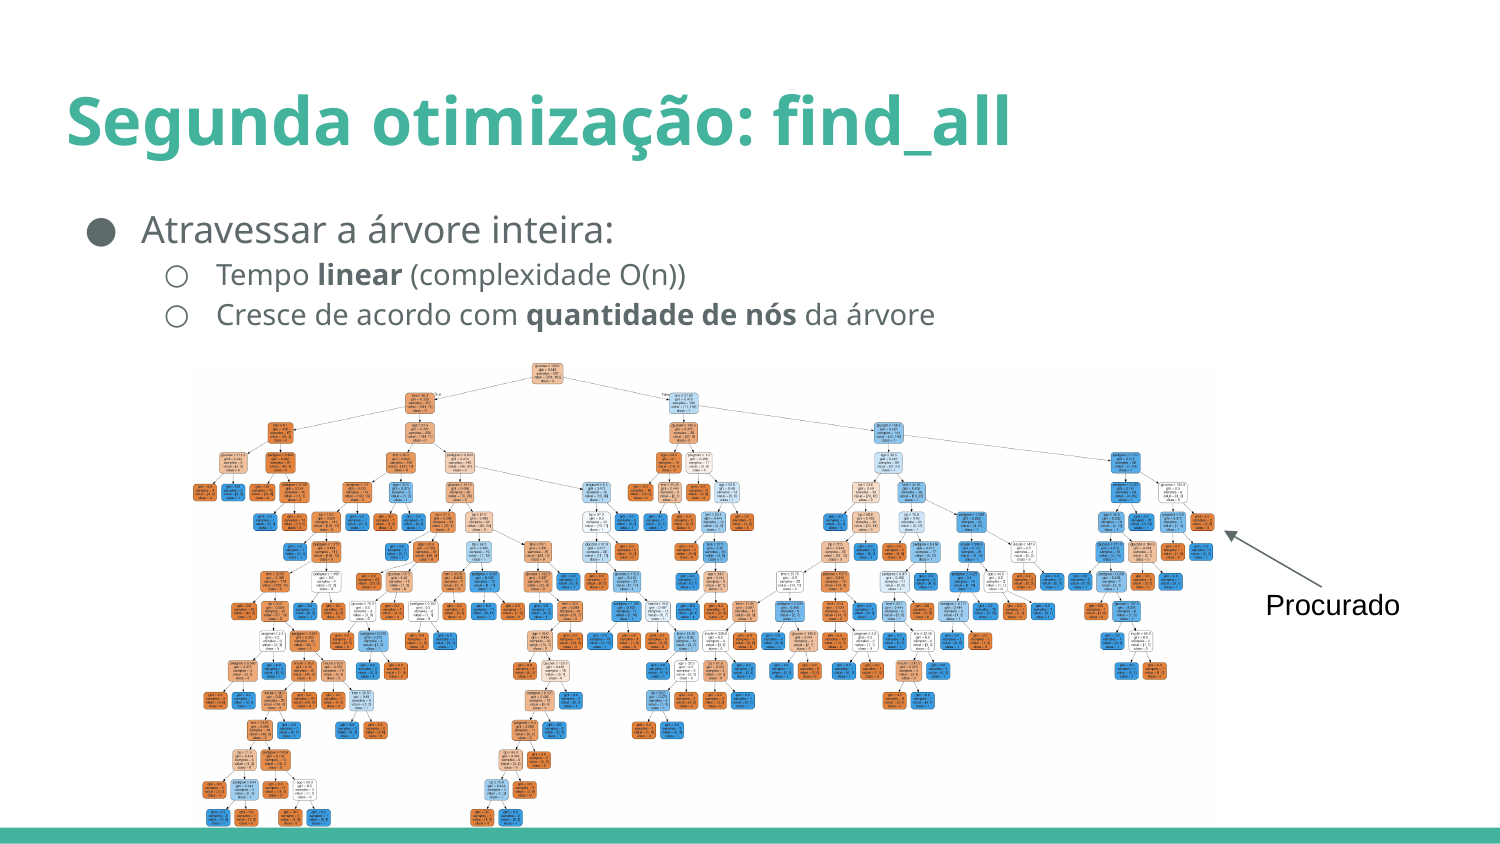

# Segunda otimização: find_all
Atravessar a árvore inteira:
Tempo linear (complexidade O(n))
Cresce de acordo com quantidade de nós da árvore
Procurado